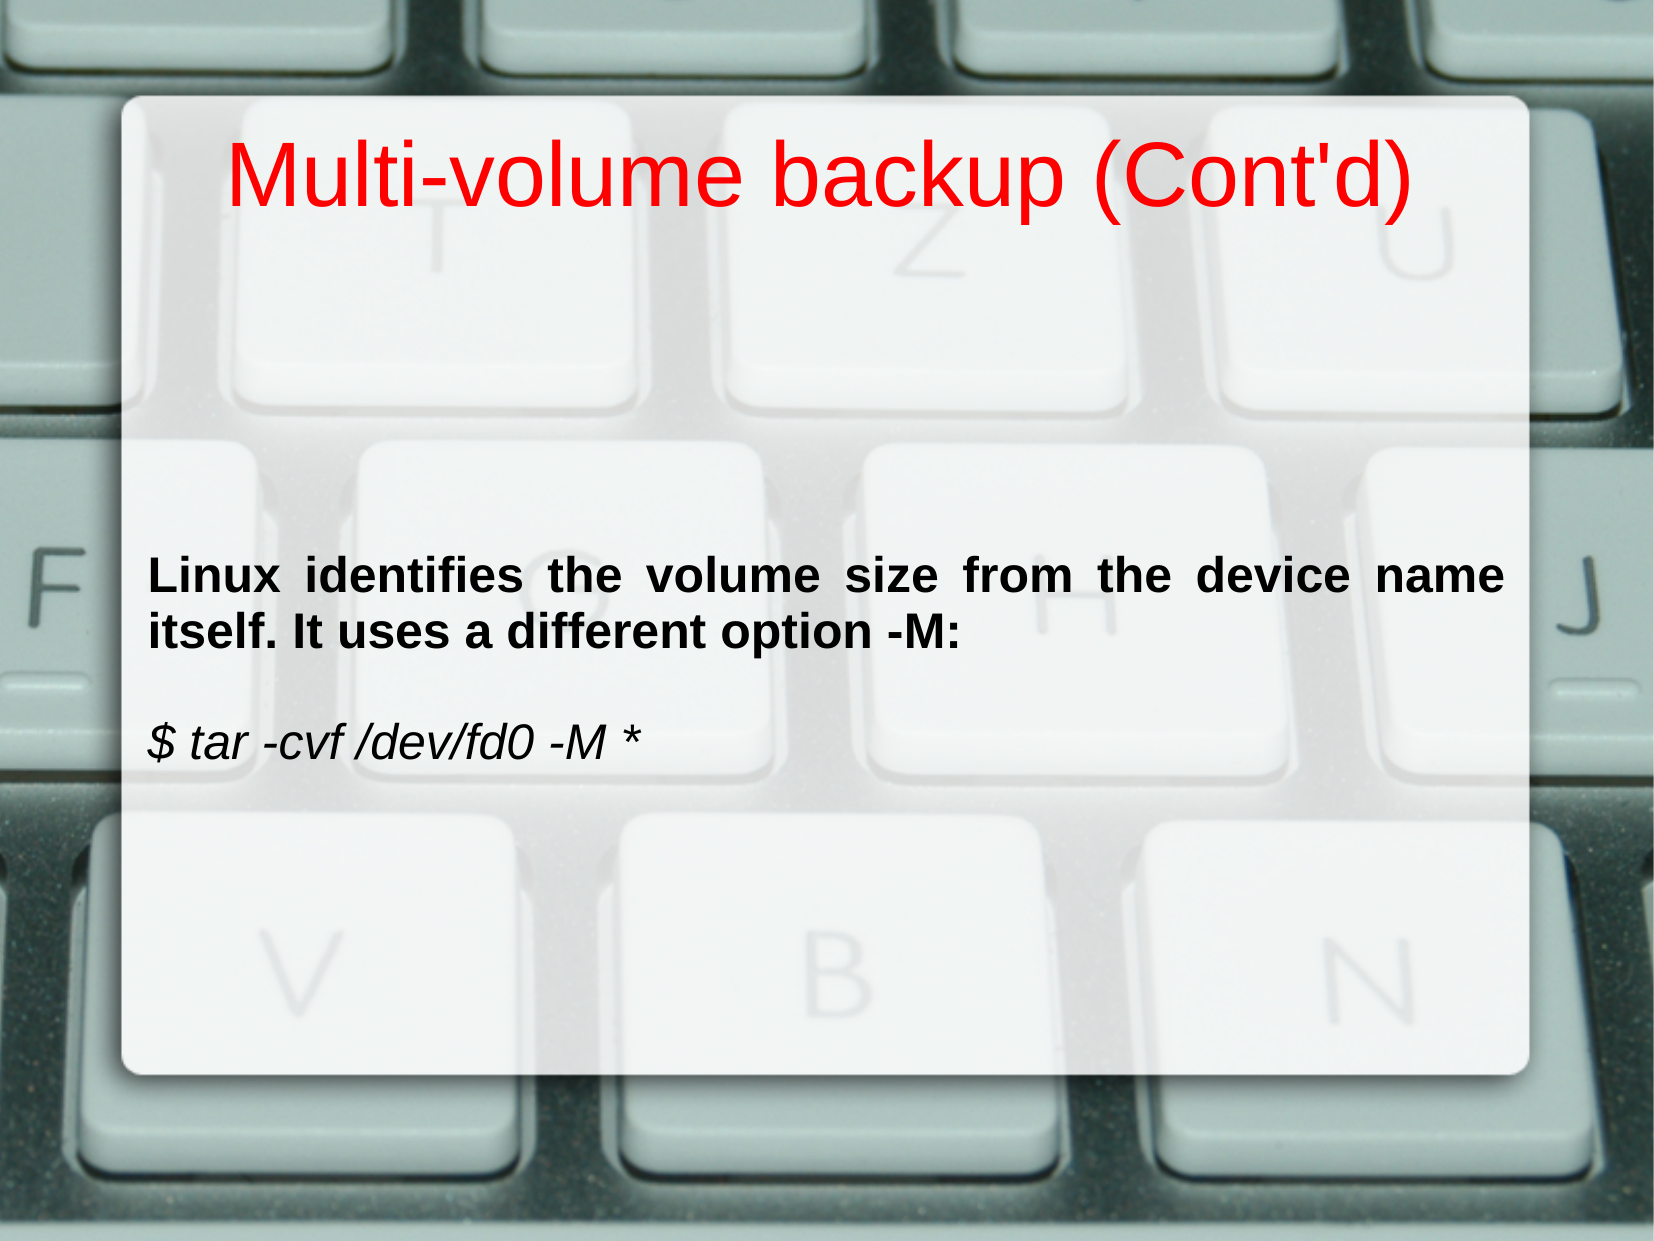

# Multi-volume backup (Cont'd)
Linux identifies the volume size from the device name itself. It uses a different option -M:
$ tar -cvf /dev/fd0 -M *